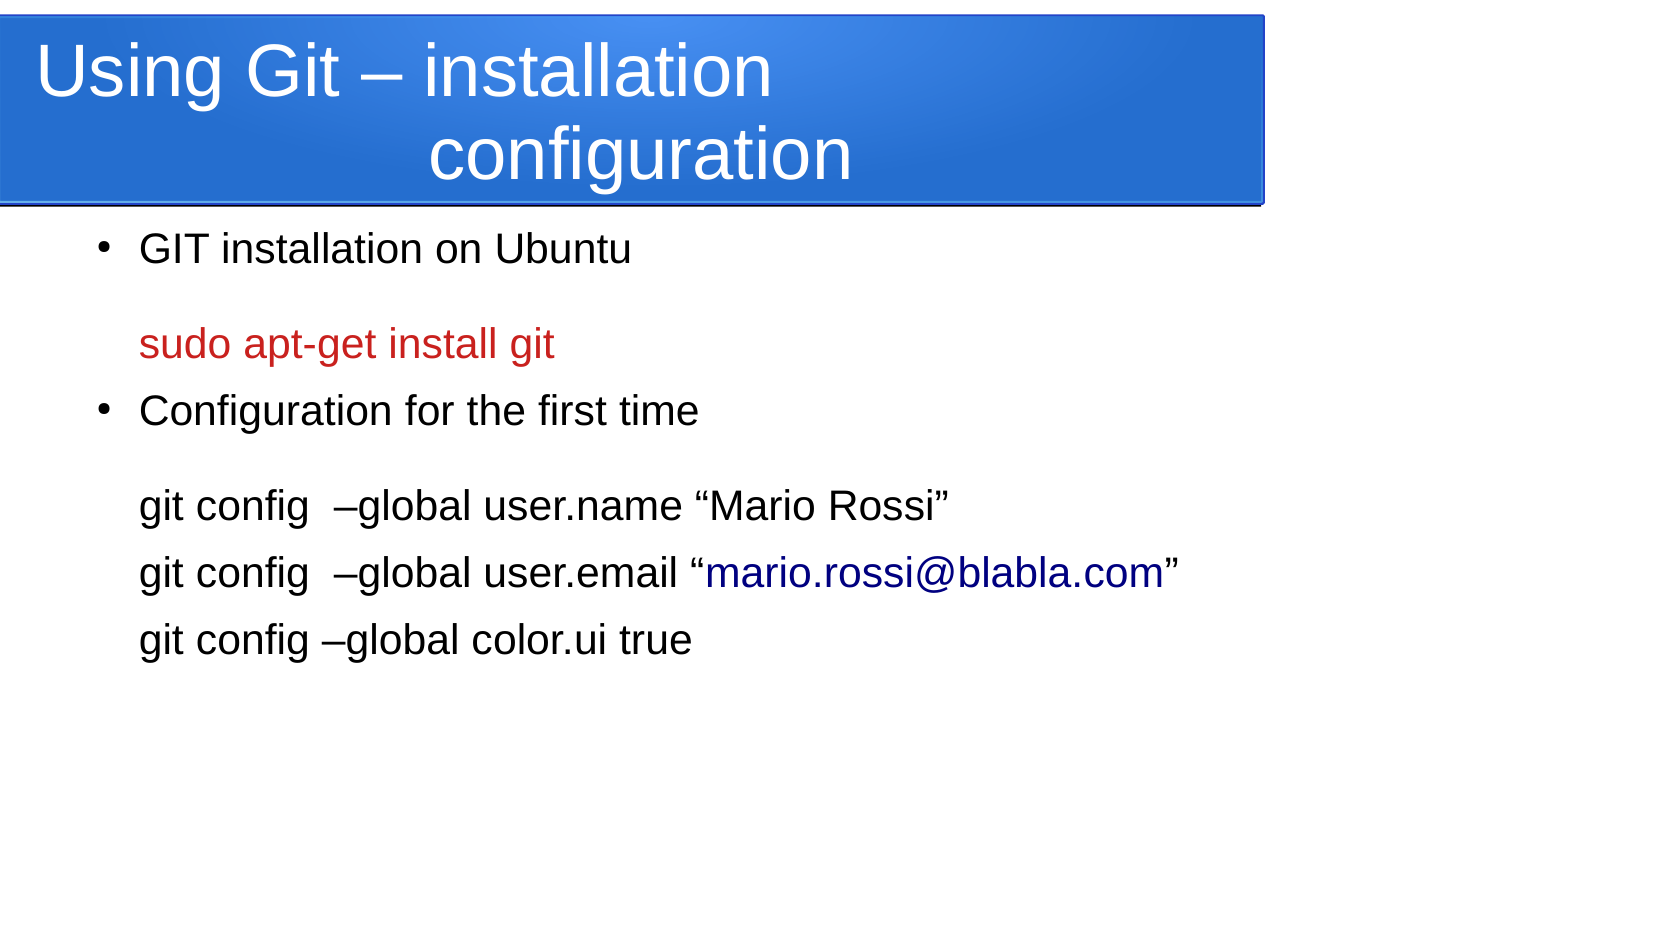

# Using Git – installation configuration
GIT installation on Ubuntu
sudo apt-get install git
Configuration for the first time
git config –global user.name “Mario Rossi”
git config –global user.email “mario.rossi@blabla.com”
git config –global color.ui true